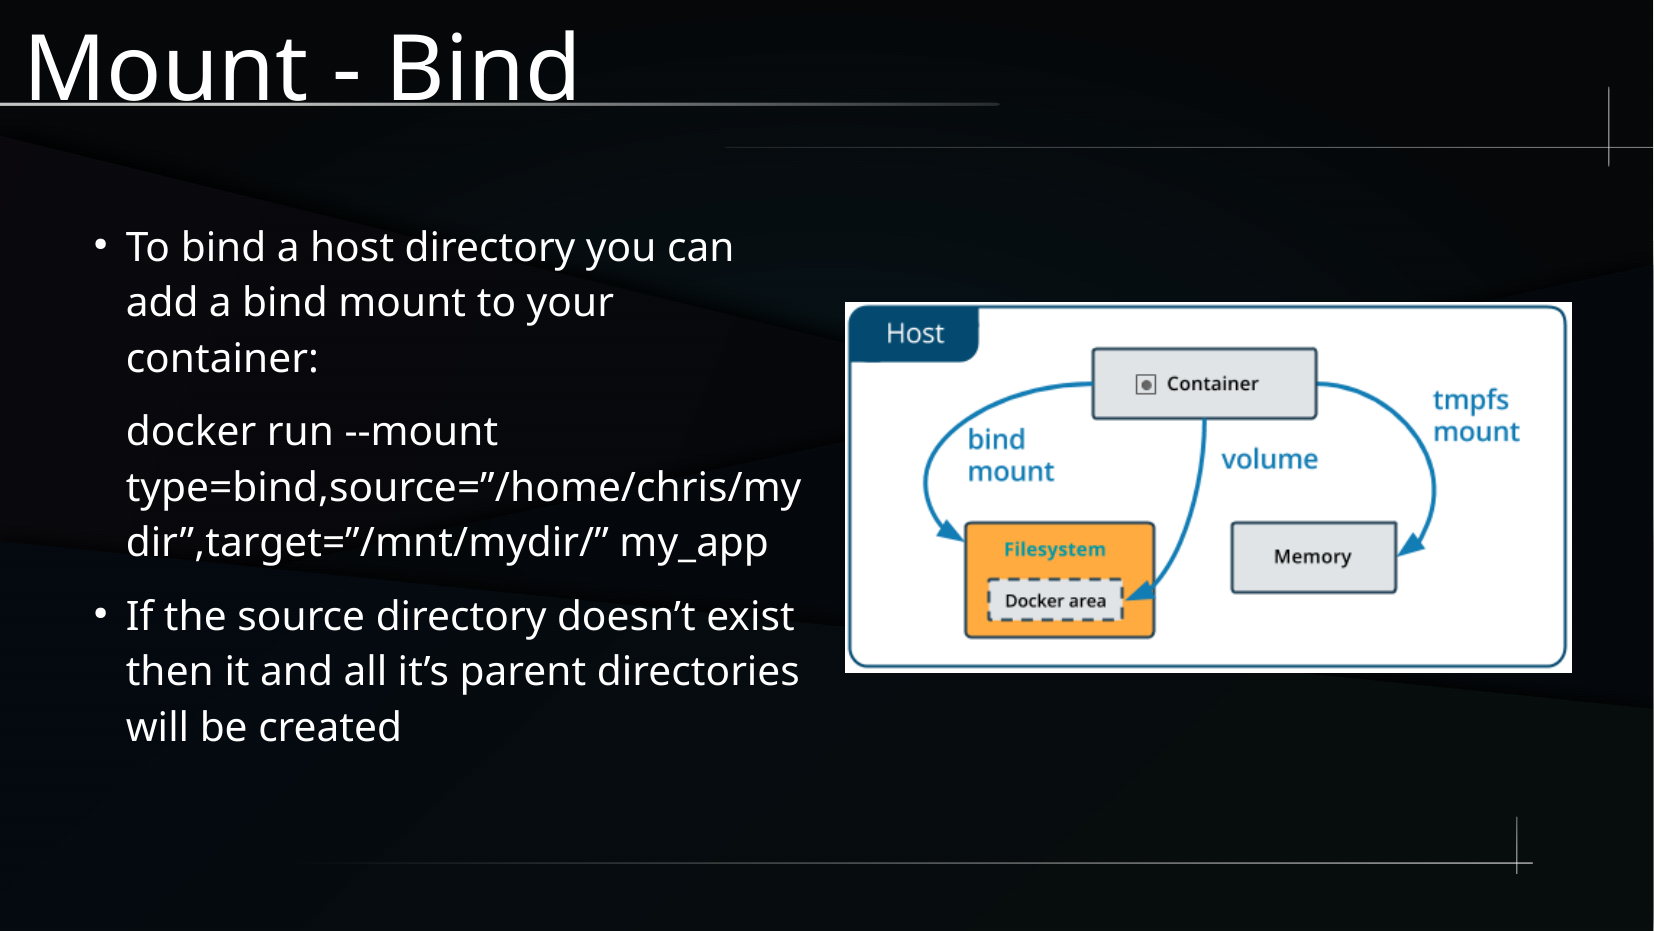

# Mount - Bind
To bind a host directory you can add a bind mount to your container:
docker run --mount type=bind,source=”/home/chris/mydir”,target=”/mnt/mydir/” my_app
If the source directory doesn’t exist then it and all it’s parent directories will be created